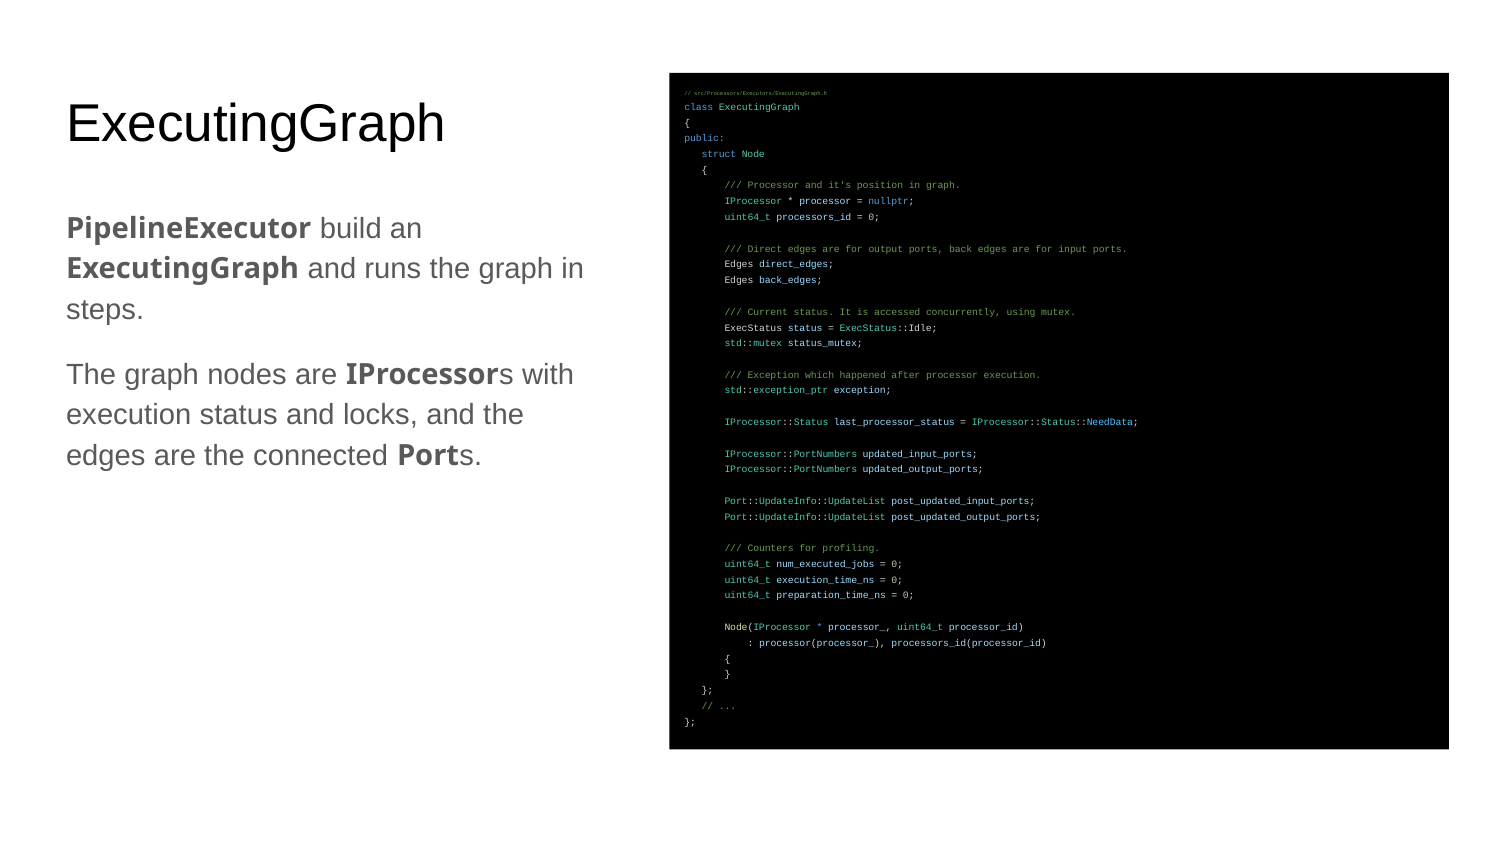

# ExecutingGraph
// src/Processors/Executors/ExecutingGraph.h
class ExecutingGraph
{
public:
 struct Node
 {
 /// Processor and it's position in graph.
 IProcessor * processor = nullptr;
 uint64_t processors_id = 0;
 /// Direct edges are for output ports, back edges are for input ports.
 Edges direct_edges;
 Edges back_edges;
 /// Current status. It is accessed concurrently, using mutex.
 ExecStatus status = ExecStatus::Idle;
 std::mutex status_mutex;
 /// Exception which happened after processor execution.
 std::exception_ptr exception;
 IProcessor::Status last_processor_status = IProcessor::Status::NeedData;
 IProcessor::PortNumbers updated_input_ports;
 IProcessor::PortNumbers updated_output_ports;
 Port::UpdateInfo::UpdateList post_updated_input_ports;
 Port::UpdateInfo::UpdateList post_updated_output_ports;
 /// Counters for profiling.
 uint64_t num_executed_jobs = 0;
 uint64_t execution_time_ns = 0;
 uint64_t preparation_time_ns = 0;
 Node(IProcessor * processor_, uint64_t processor_id)
 : processor(processor_), processors_id(processor_id)
 {
 }
 };
 // ...
};
PipelineExecutor build an ExecutingGraph and runs the graph in steps.
The graph nodes are IProcessors with execution status and locks, and the edges are the connected Ports.